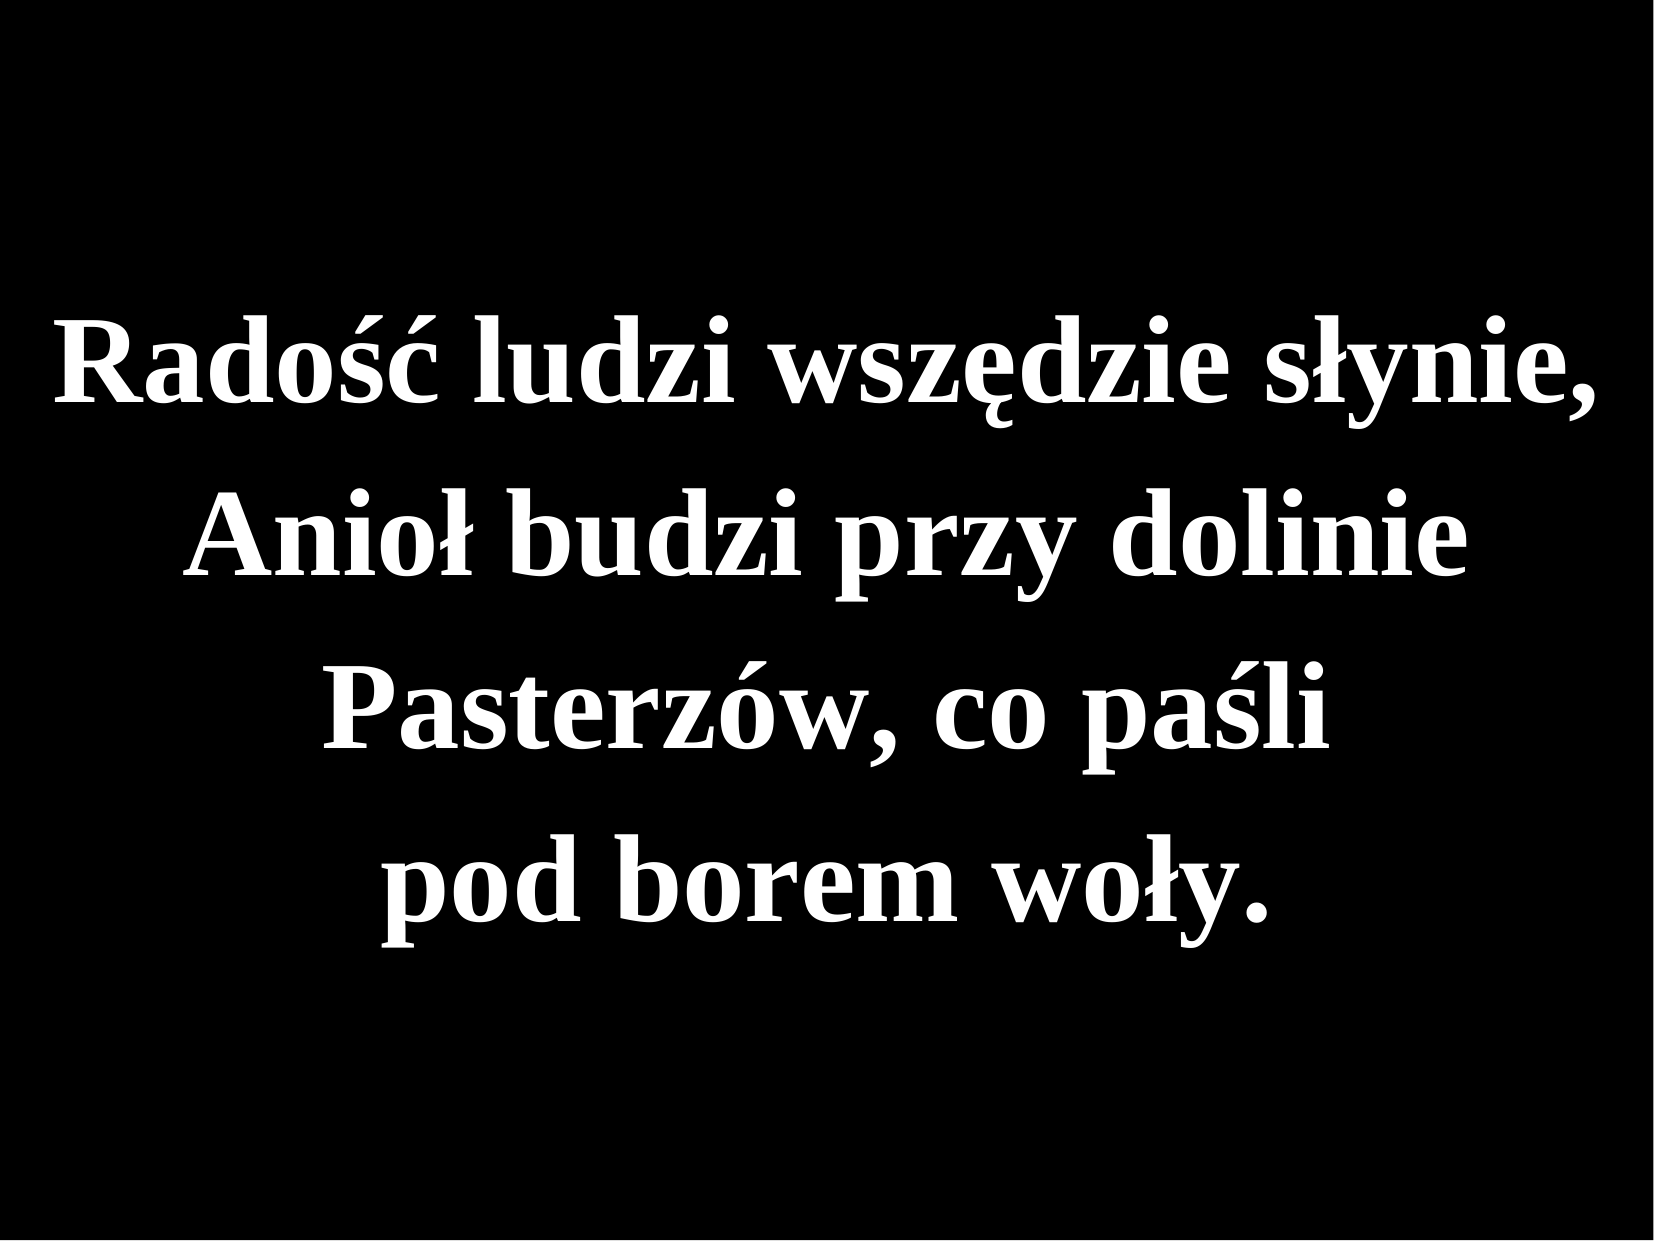

# Radość ludzi wszędzie słynie, ppp Anioł budzi przy dolinie ppp Pasterzów, co paśli ppp pod borem woły.